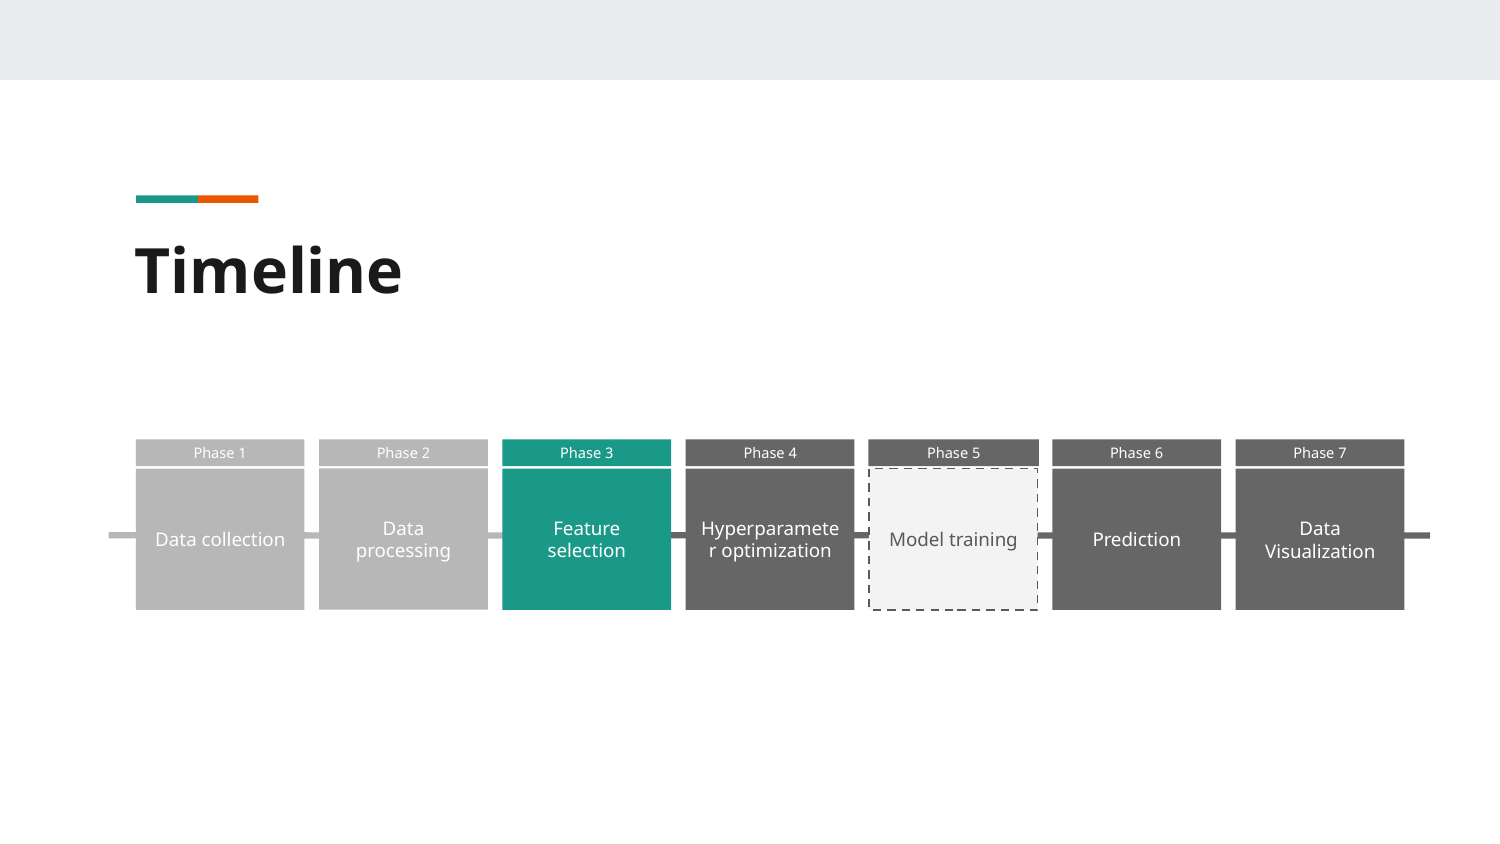

# Timeline
Phase 1
Data collection
Phase 2
Data processing
Phase 3
Feature selection
Phase 4
Hyperparameter optimization
Phase 5
Model training
Phase 6
Prediction
Phase 7
Data Visualization